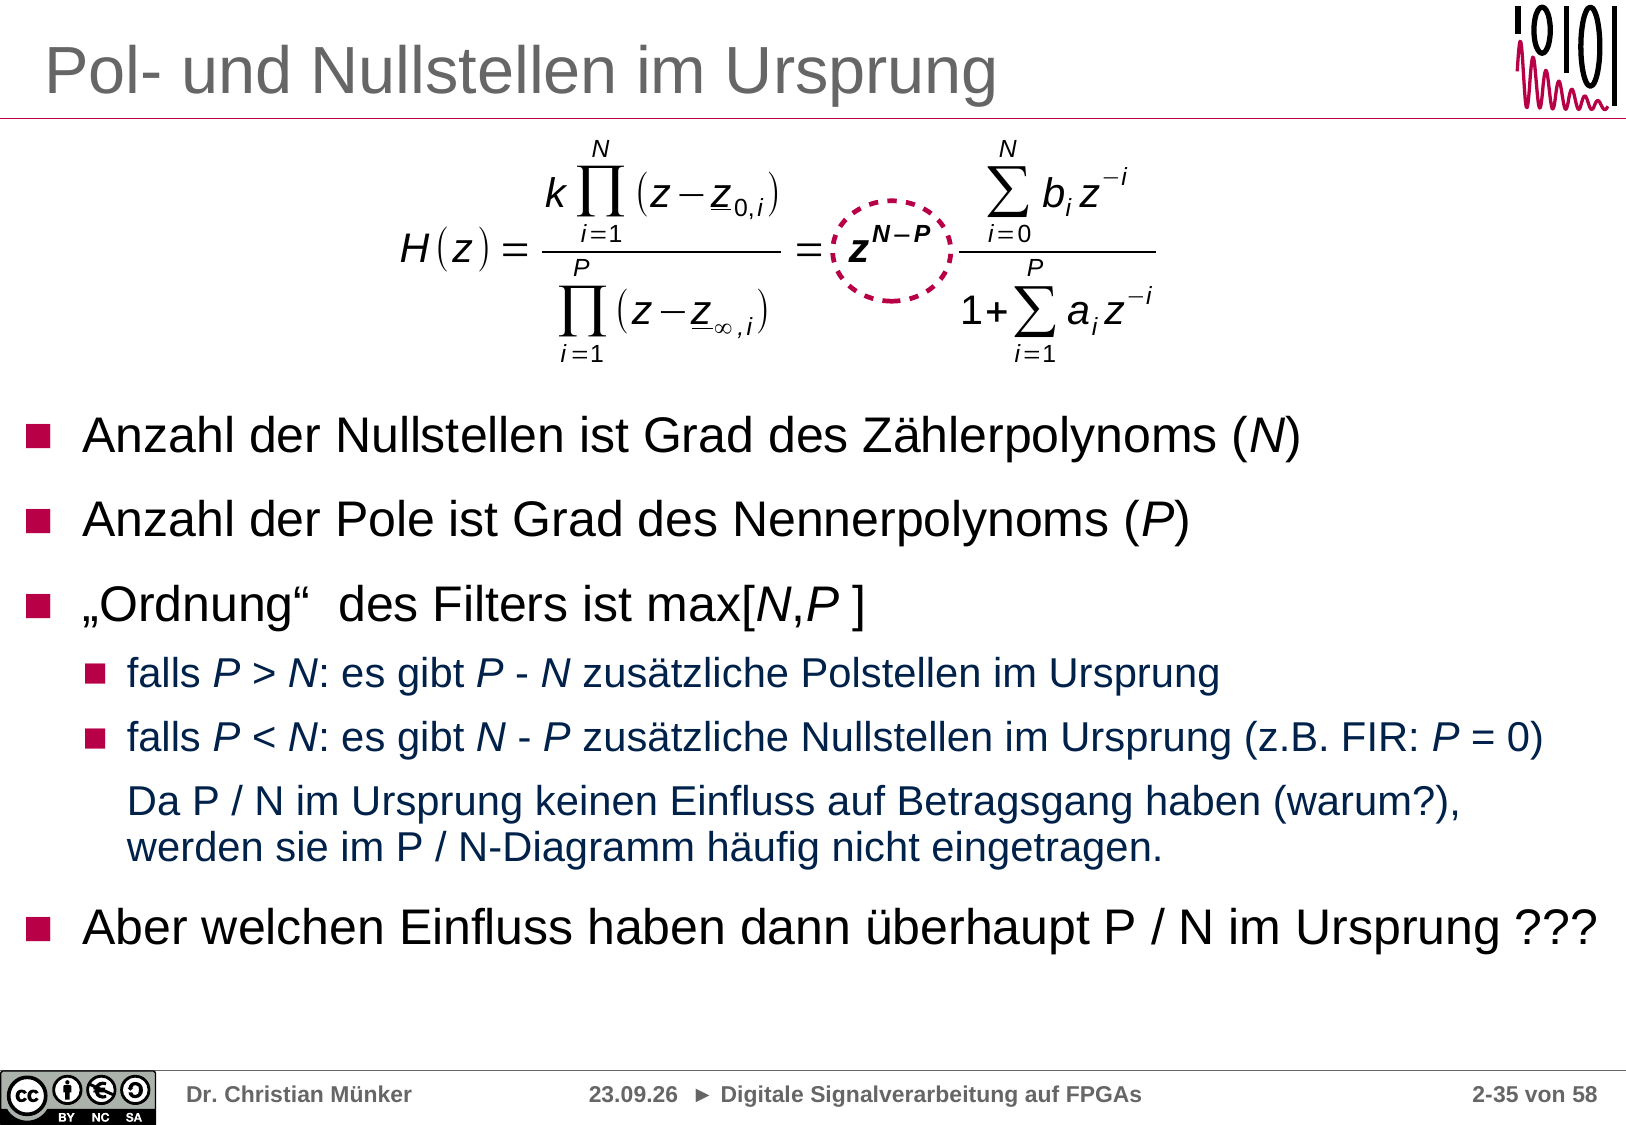

# Pol- und Nullstellen im Ursprung
Anzahl der Nullstellen ist Grad des Zählerpolynoms (N)
Anzahl der Pole ist Grad des Nennerpolynoms (P)
„Ordnung“ des Filters ist max[N,P ]
falls P > N: es gibt P - N zusätzliche Polstellen im Ursprung
falls P < N: es gibt N - P zusätzliche Nullstellen im Ursprung (z.B. FIR: P = 0)
Da P / N im Ursprung keinen Einfluss auf Betragsgang haben (warum?), werden sie im P / N-Diagramm häufig nicht eingetragen.
Aber welchen Einfluss haben dann überhaupt P / N im Ursprung ???